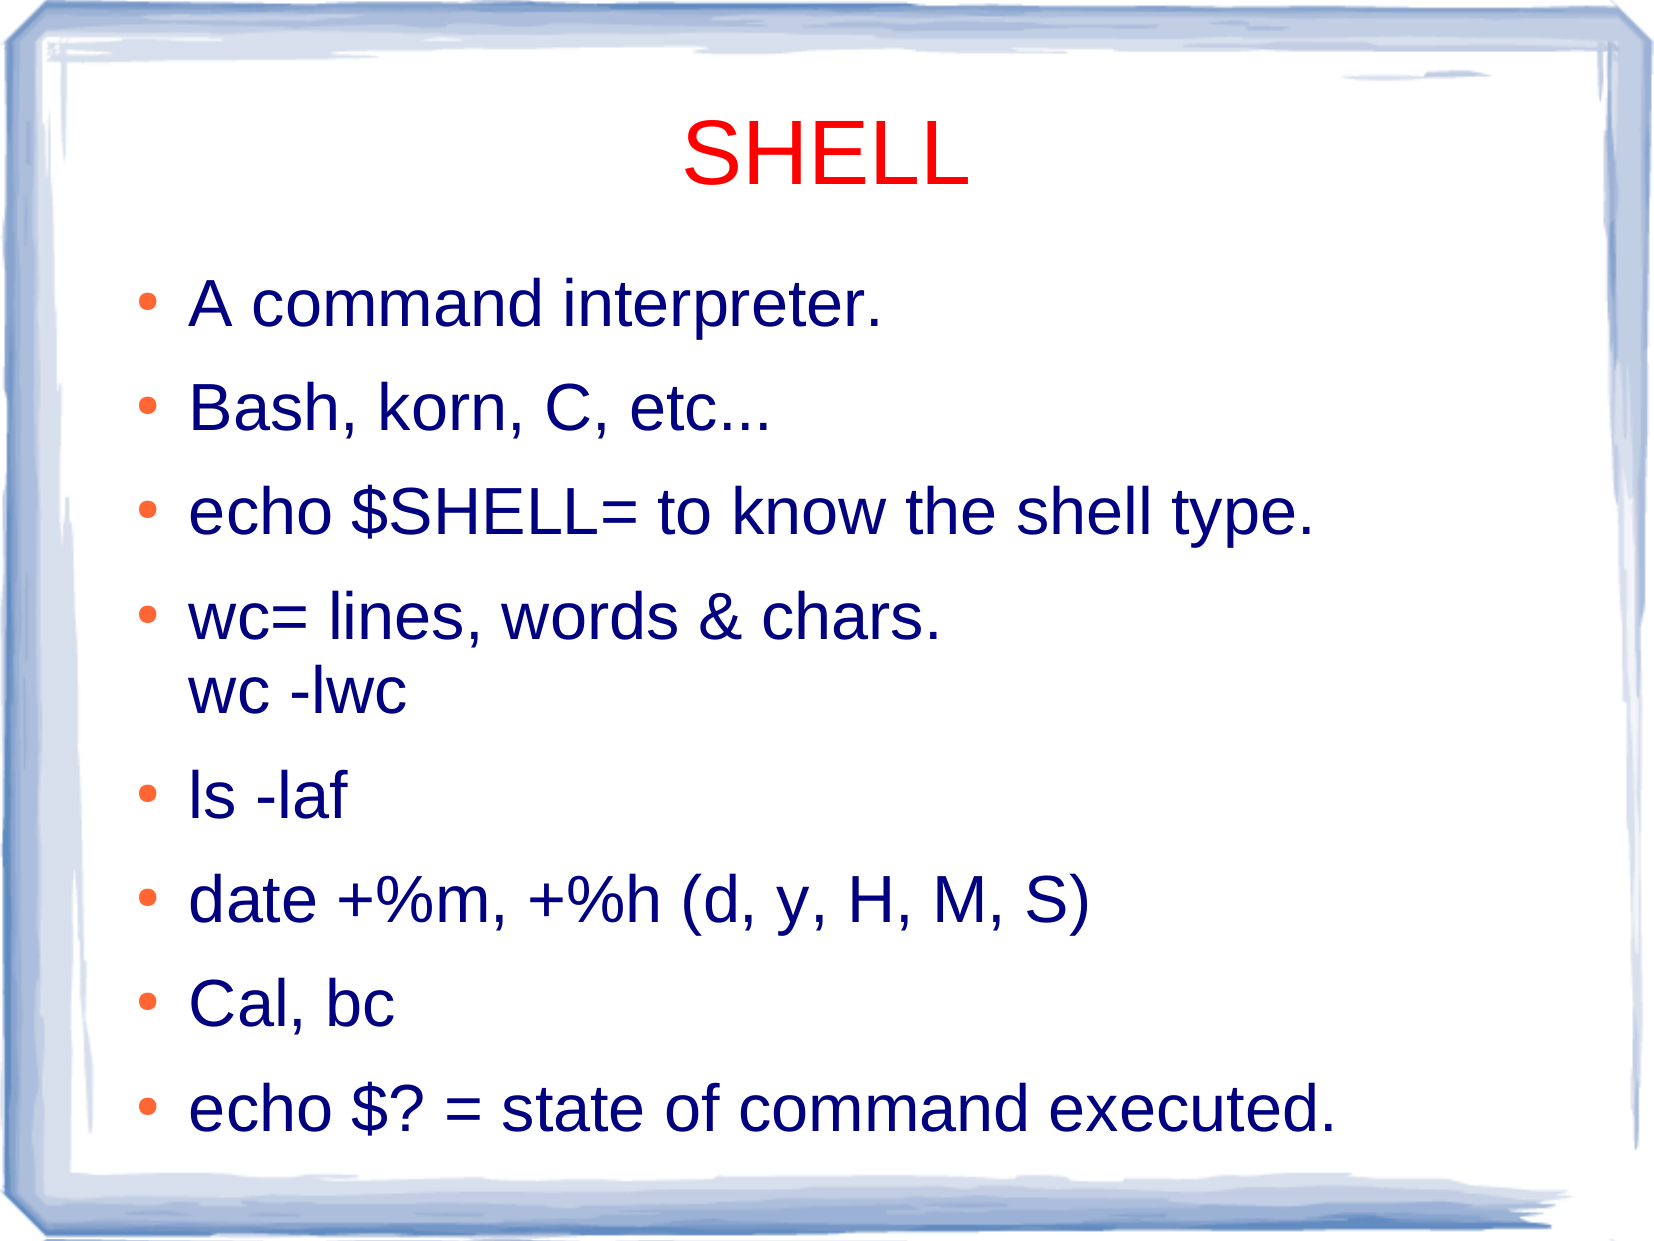

# SHELL
A command interpreter.
Bash, korn, C, etc...
echo $SHELL= to know the shell type.
wc= lines, words & chars. wc -lwc
ls -laf
date +%m, +%h (d, y, H, M, S)
Cal, bc
echo $? = state of command executed.